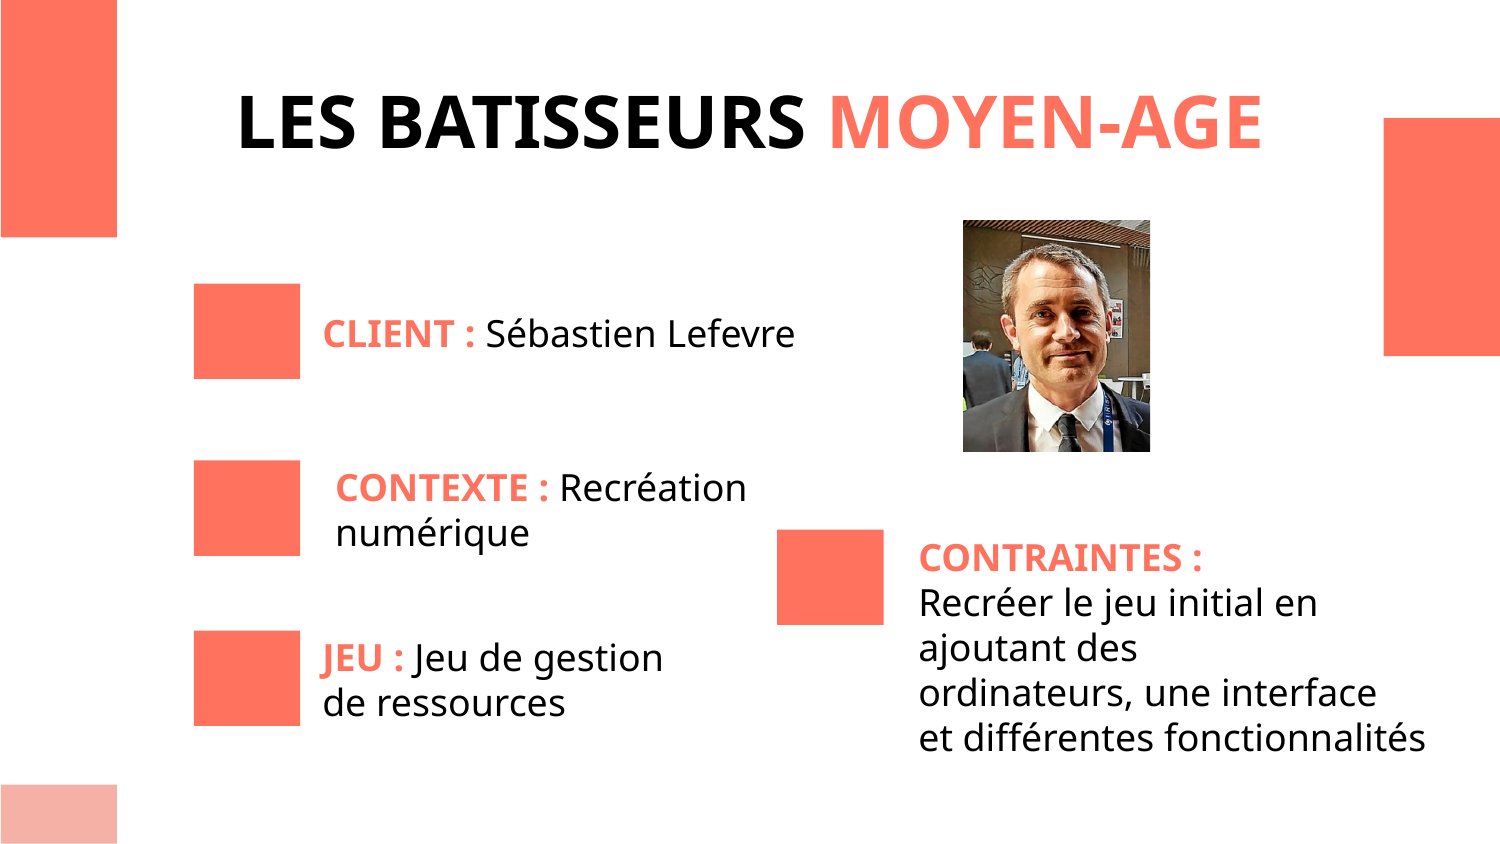

# LES BATISSEURS MOYEN-AGE
CLIENT : Sébastien Lefevre
CONTEXTE : Recréation
numérique
CONTRAINTES :
Recréer le jeu initial en
ajoutant des
ordinateurs, une interface
et différentes fonctionnalités
JEU : Jeu de gestion
de ressources